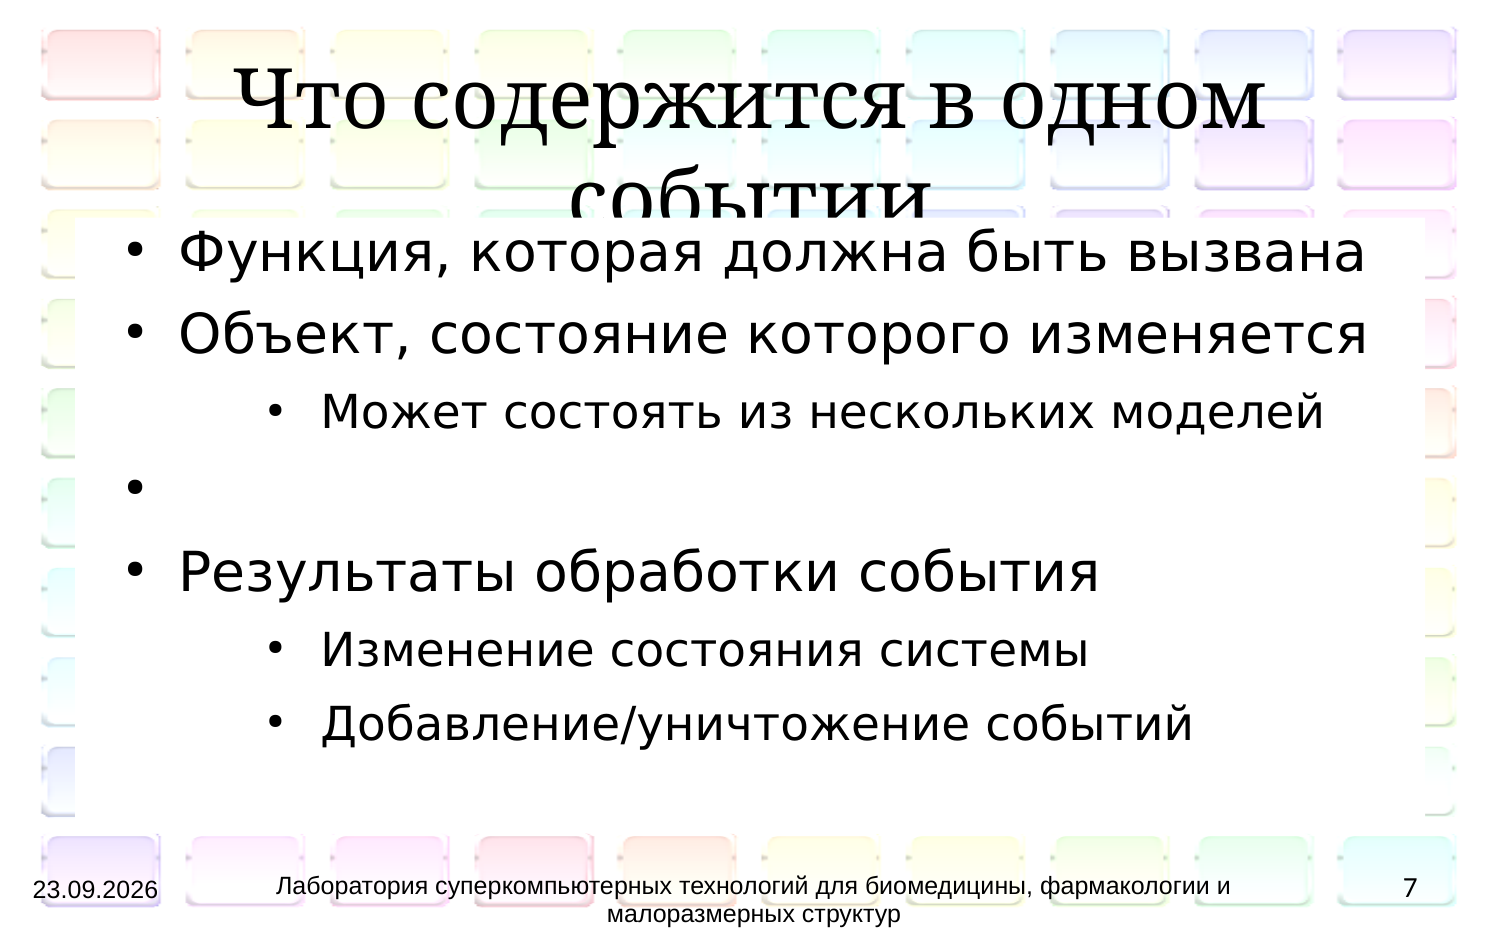

# Что содержится в одном событии
Функция, которая должна быть вызвана
Объект, состояние которого изменяется
Может состоять из нескольких моделей
Результаты обработки события
Изменение состояния системы
Добавление/уничтожение событий
Лаборатория суперкомпьютерных технологий для биомедицины, фармакологии и малоразмерных структур
5